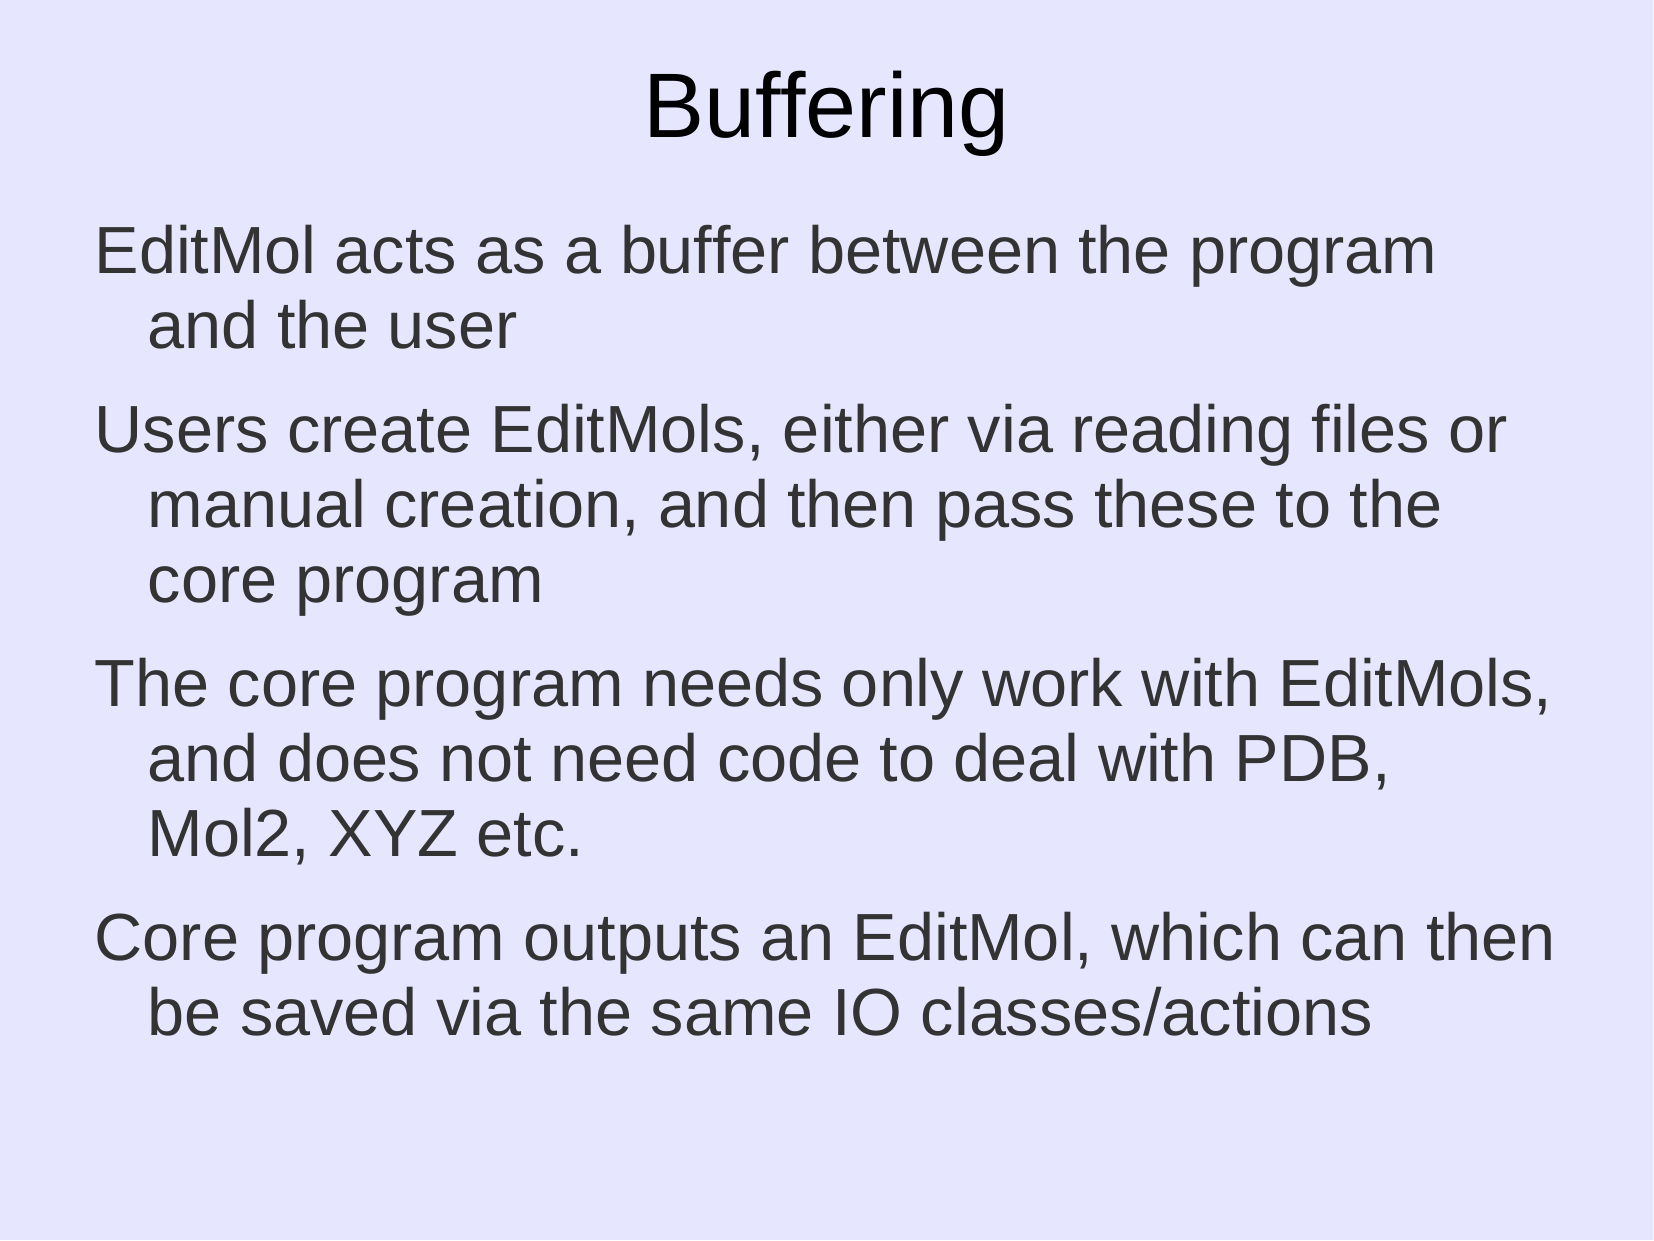

# Buffering
EditMol acts as a buffer between the program and the user
Users create EditMols, either via reading files or manual creation, and then pass these to the core program
The core program needs only work with EditMols, and does not need code to deal with PDB, Mol2, XYZ etc.
Core program outputs an EditMol, which can then be saved via the same IO classes/actions